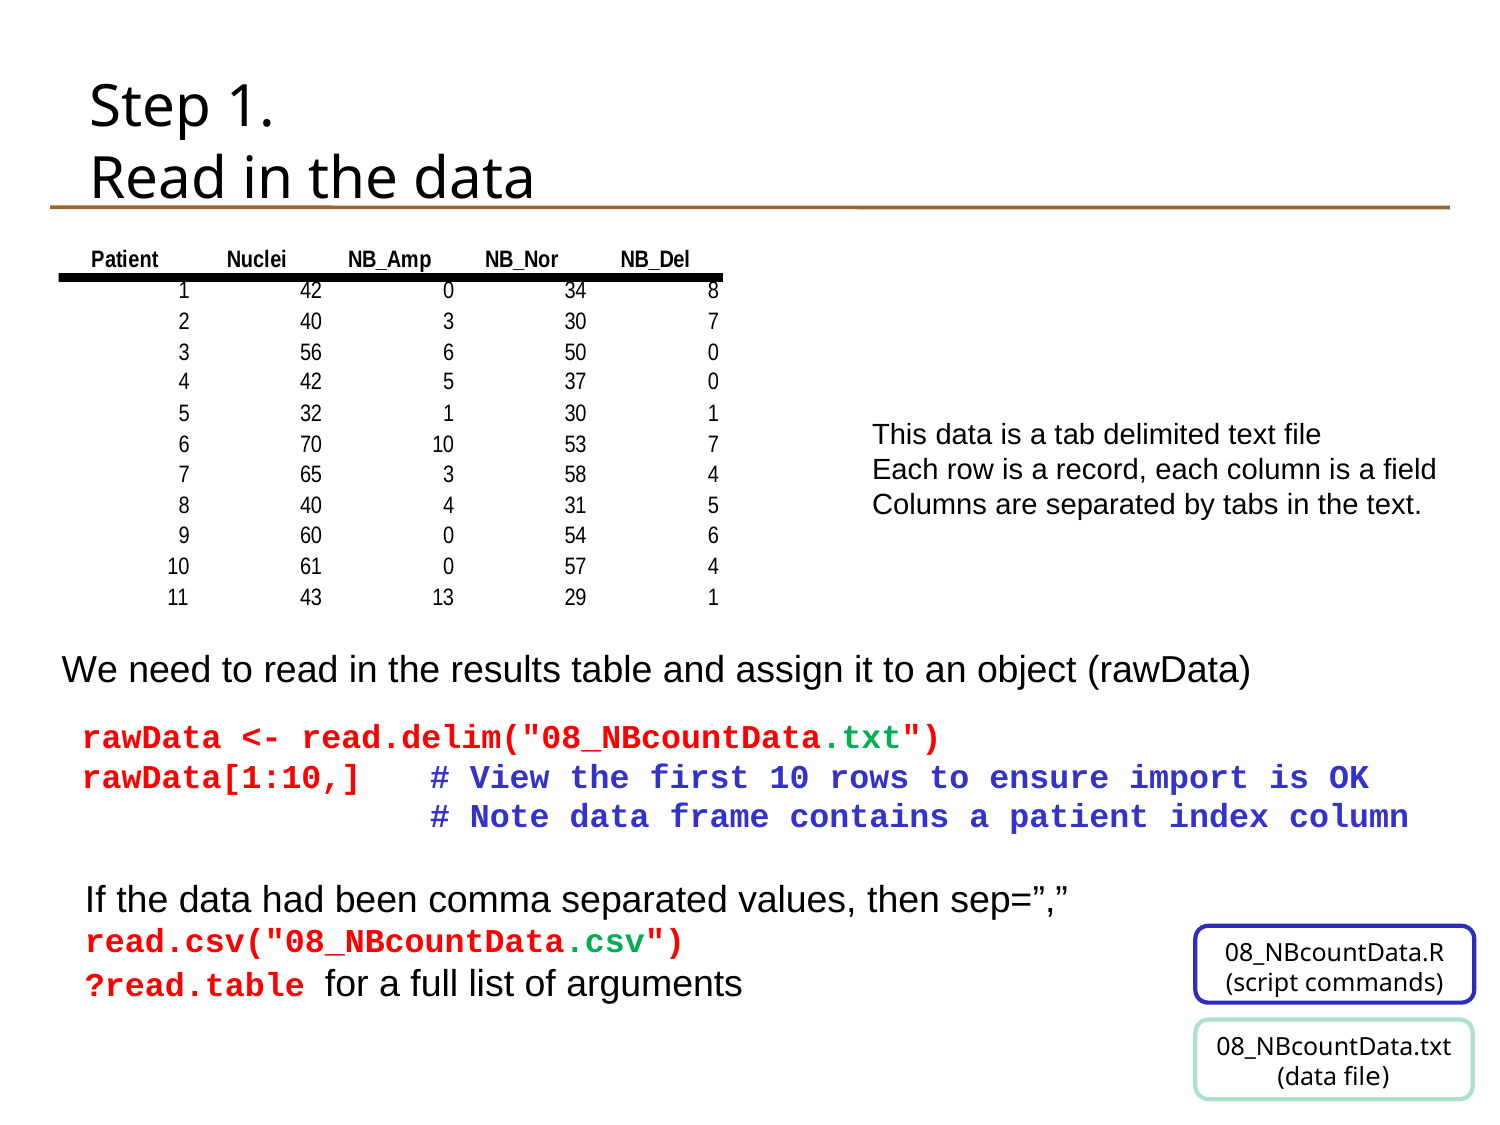

Step 1.
Read in the data
This data is a tab delimited text file
Each row is a record, each column is a field
Columns are separated by tabs in the text.
We need to read in the results table and assign it to an object (rawData)
 rawData <- read.delim("08_NBcountData.txt")
 rawData[1:10,]	# View the first 10 rows to ensure import is OK
					# Note data frame contains a patient index column
If the data had been comma separated values, then sep=”,”
read.csv("08_NBcountData.csv")
?read.table for a full list of arguments
08_NBcountData.R
(script commands)
08_NBcountData.txt
(data file)